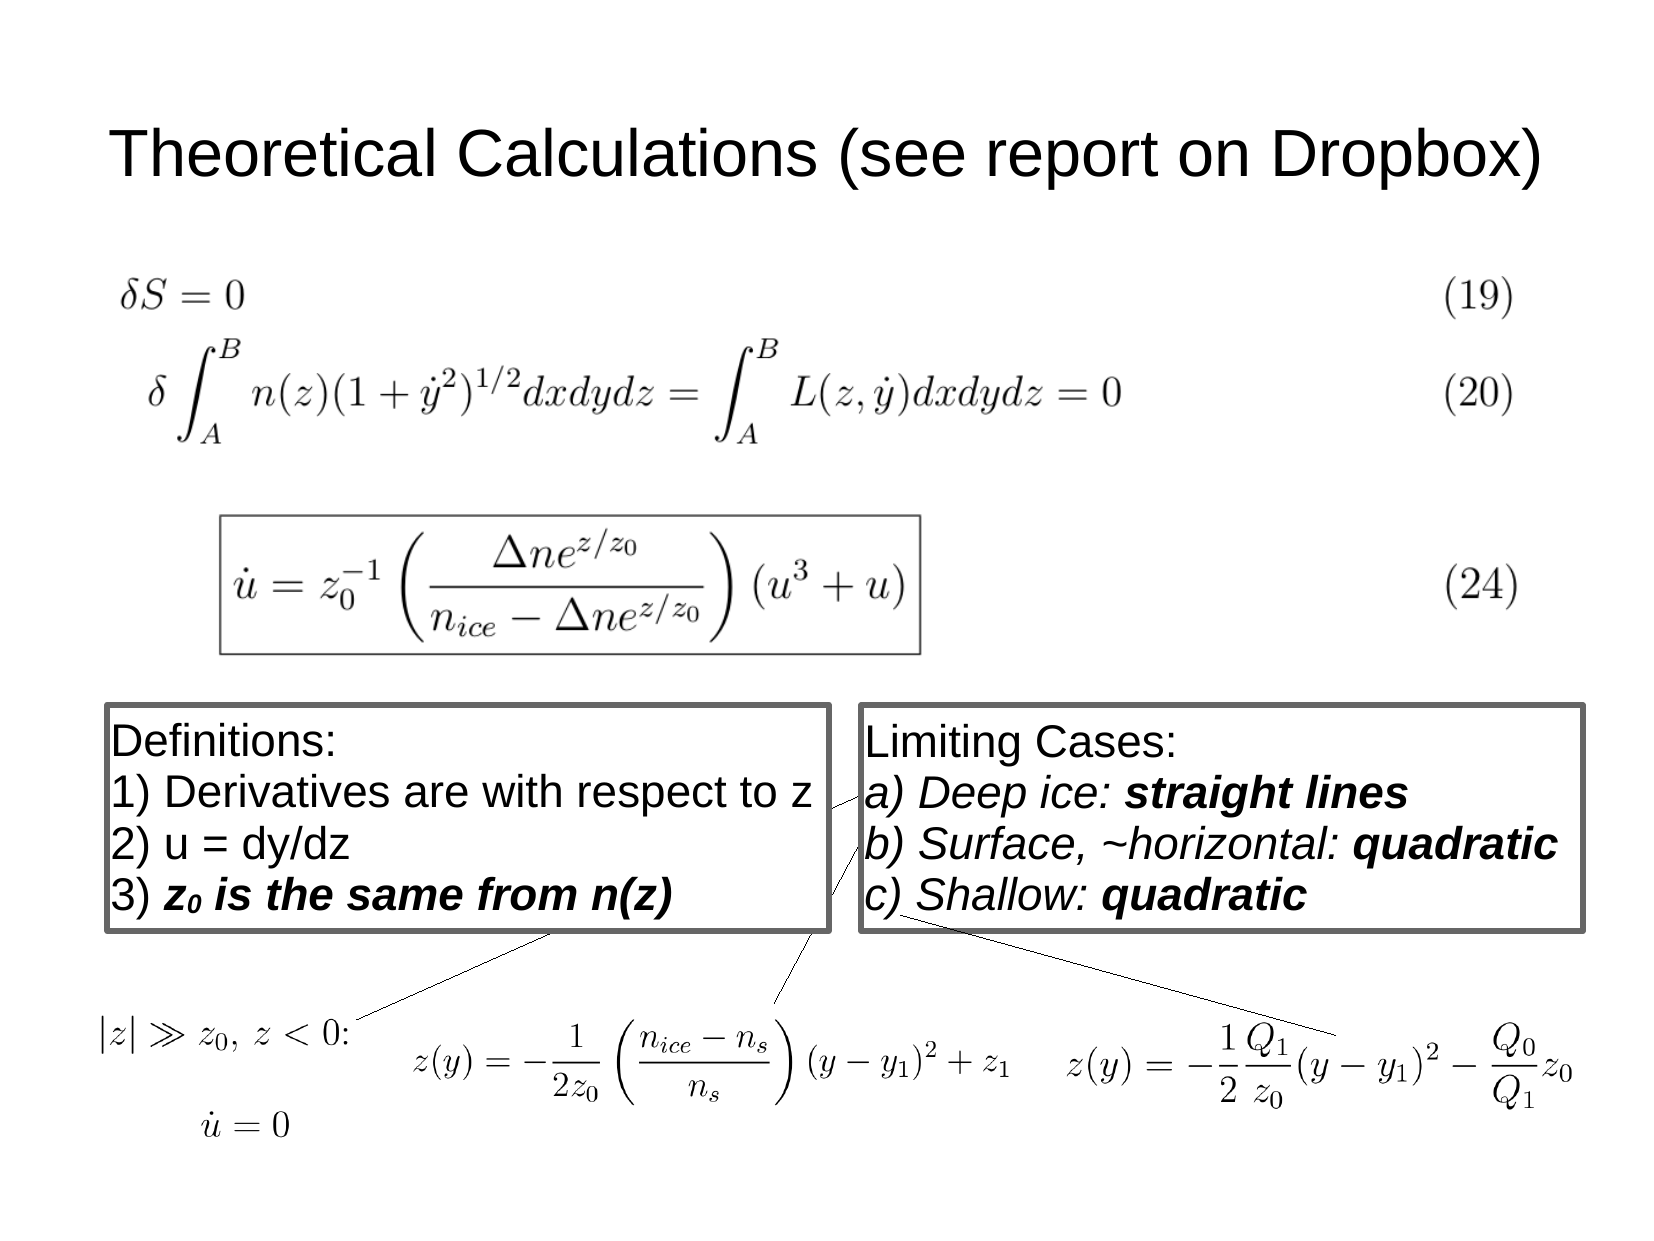

# Theoretical Calculations (see report on Dropbox)
Definitions:
1) Derivatives are with respect to z
2) u = dy/dz
3) z0 is the same from n(z)
Limiting Cases:
a) Deep ice: straight lines
b) Surface, ~horizontal: quadratic
c) Shallow: quadratic